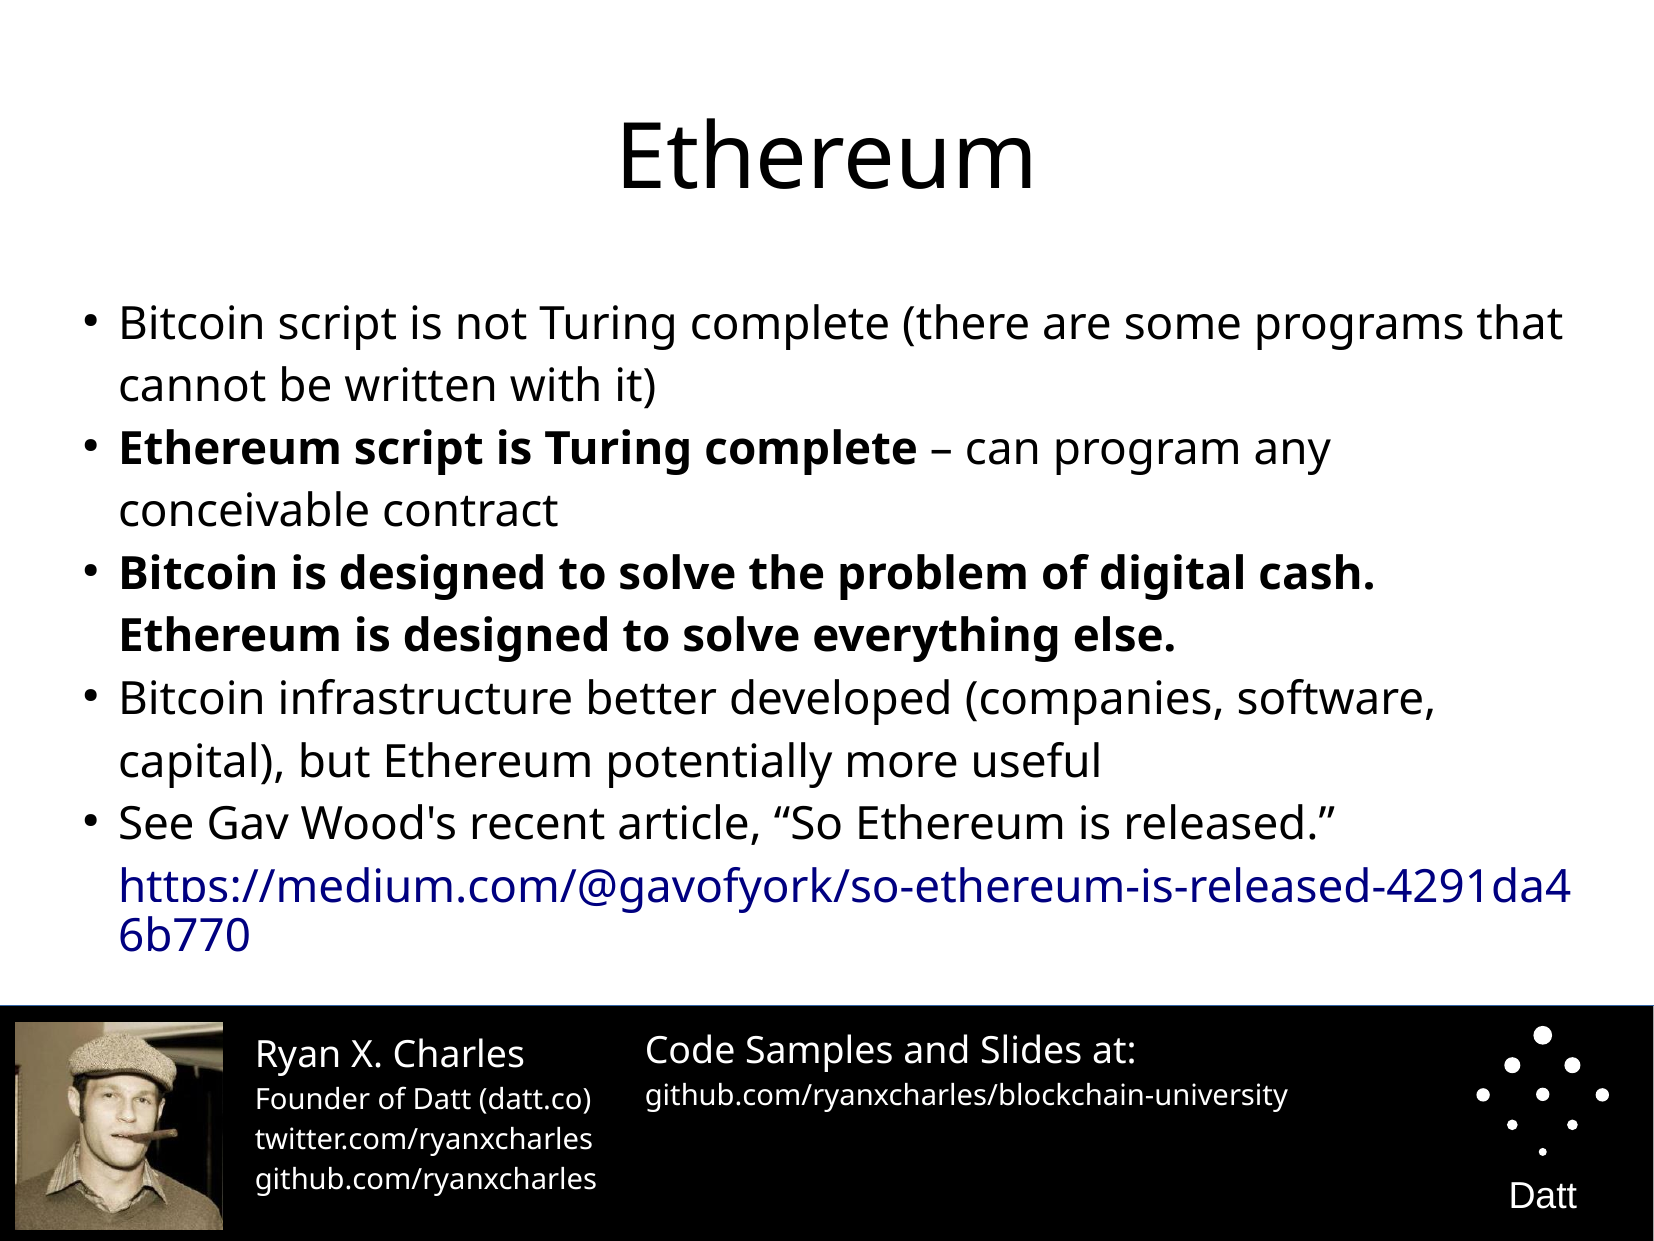

# Ethereum
Bitcoin script is not Turing complete (there are some programs that cannot be written with it)
Ethereum script is Turing complete – can program any conceivable contract
Bitcoin is designed to solve the problem of digital cash. Ethereum is designed to solve everything else.
Bitcoin infrastructure better developed (companies, software, capital), but Ethereum potentially more useful
See Gav Wood's recent article, “So Ethereum is released.” https://medium.com/@gavofyork/so-ethereum-is-released-4291da46b770
Code Samples and Slides at:
github.com/ryanxcharles/blockchain-university
Ryan X. Charles
Founder of Datt (datt.co)
twitter.com/ryanxcharles
github.com/ryanxcharles
Datt